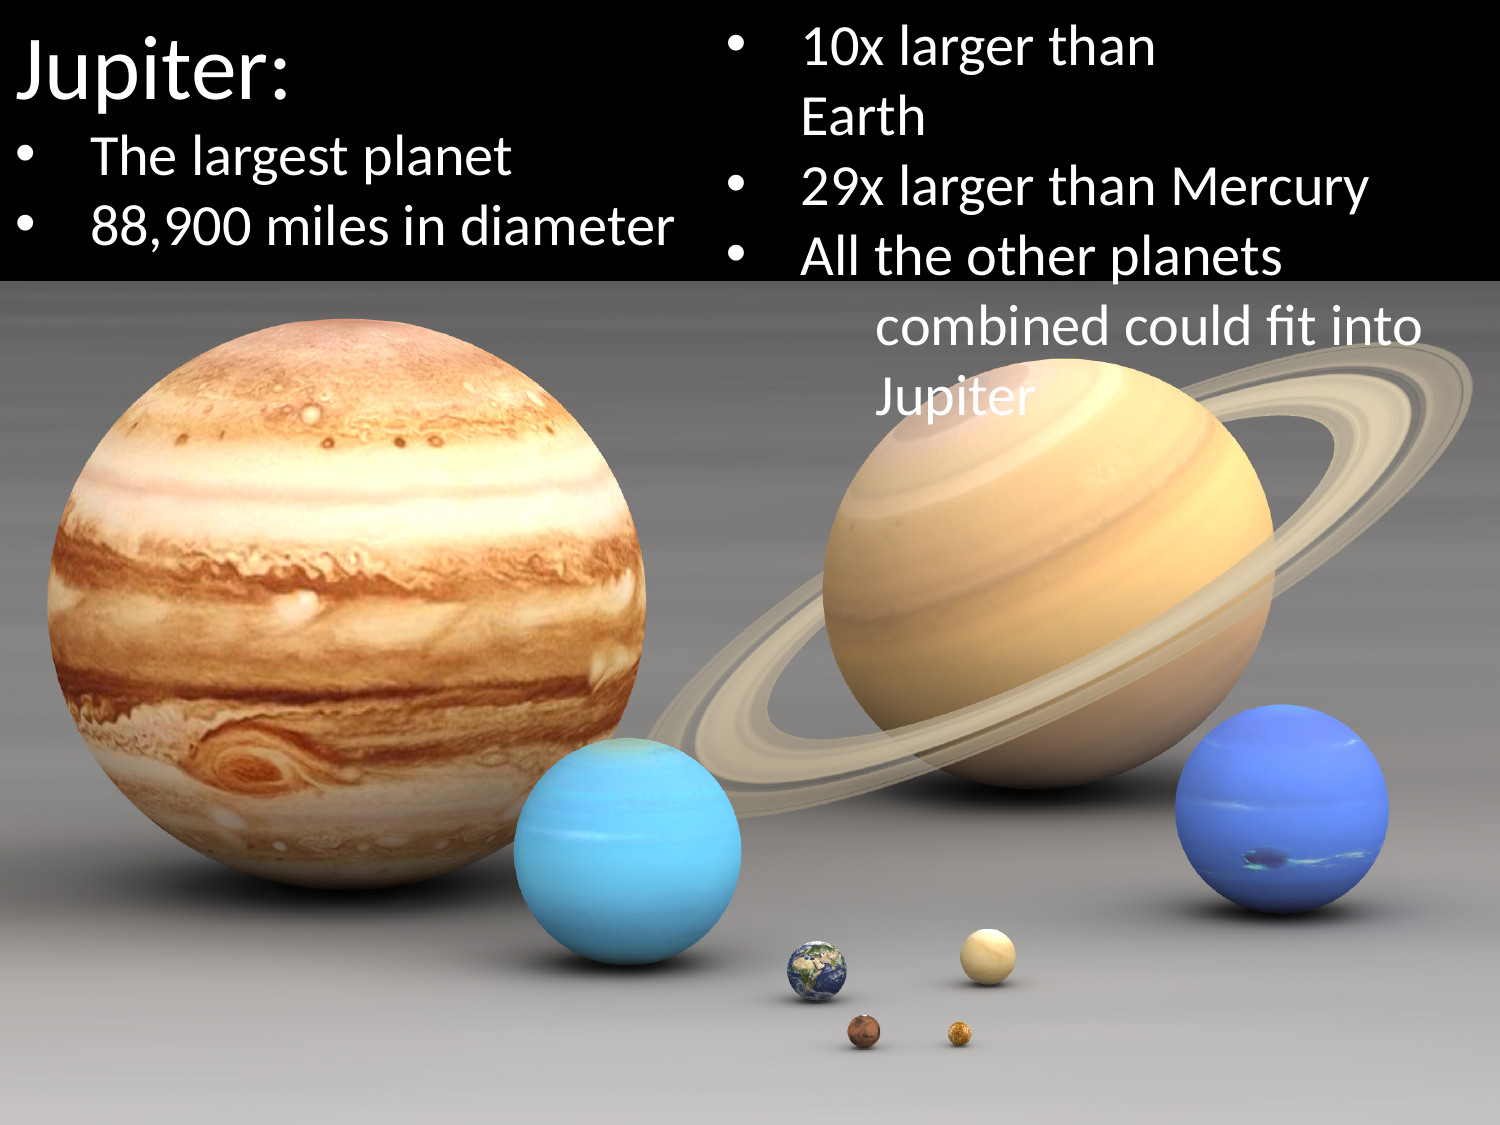

Jupiter:
The largest planet
88,900 miles in diameter
10x larger than
	Earth
29x larger than Mercury
All the other planets combined could fit into Jupiter